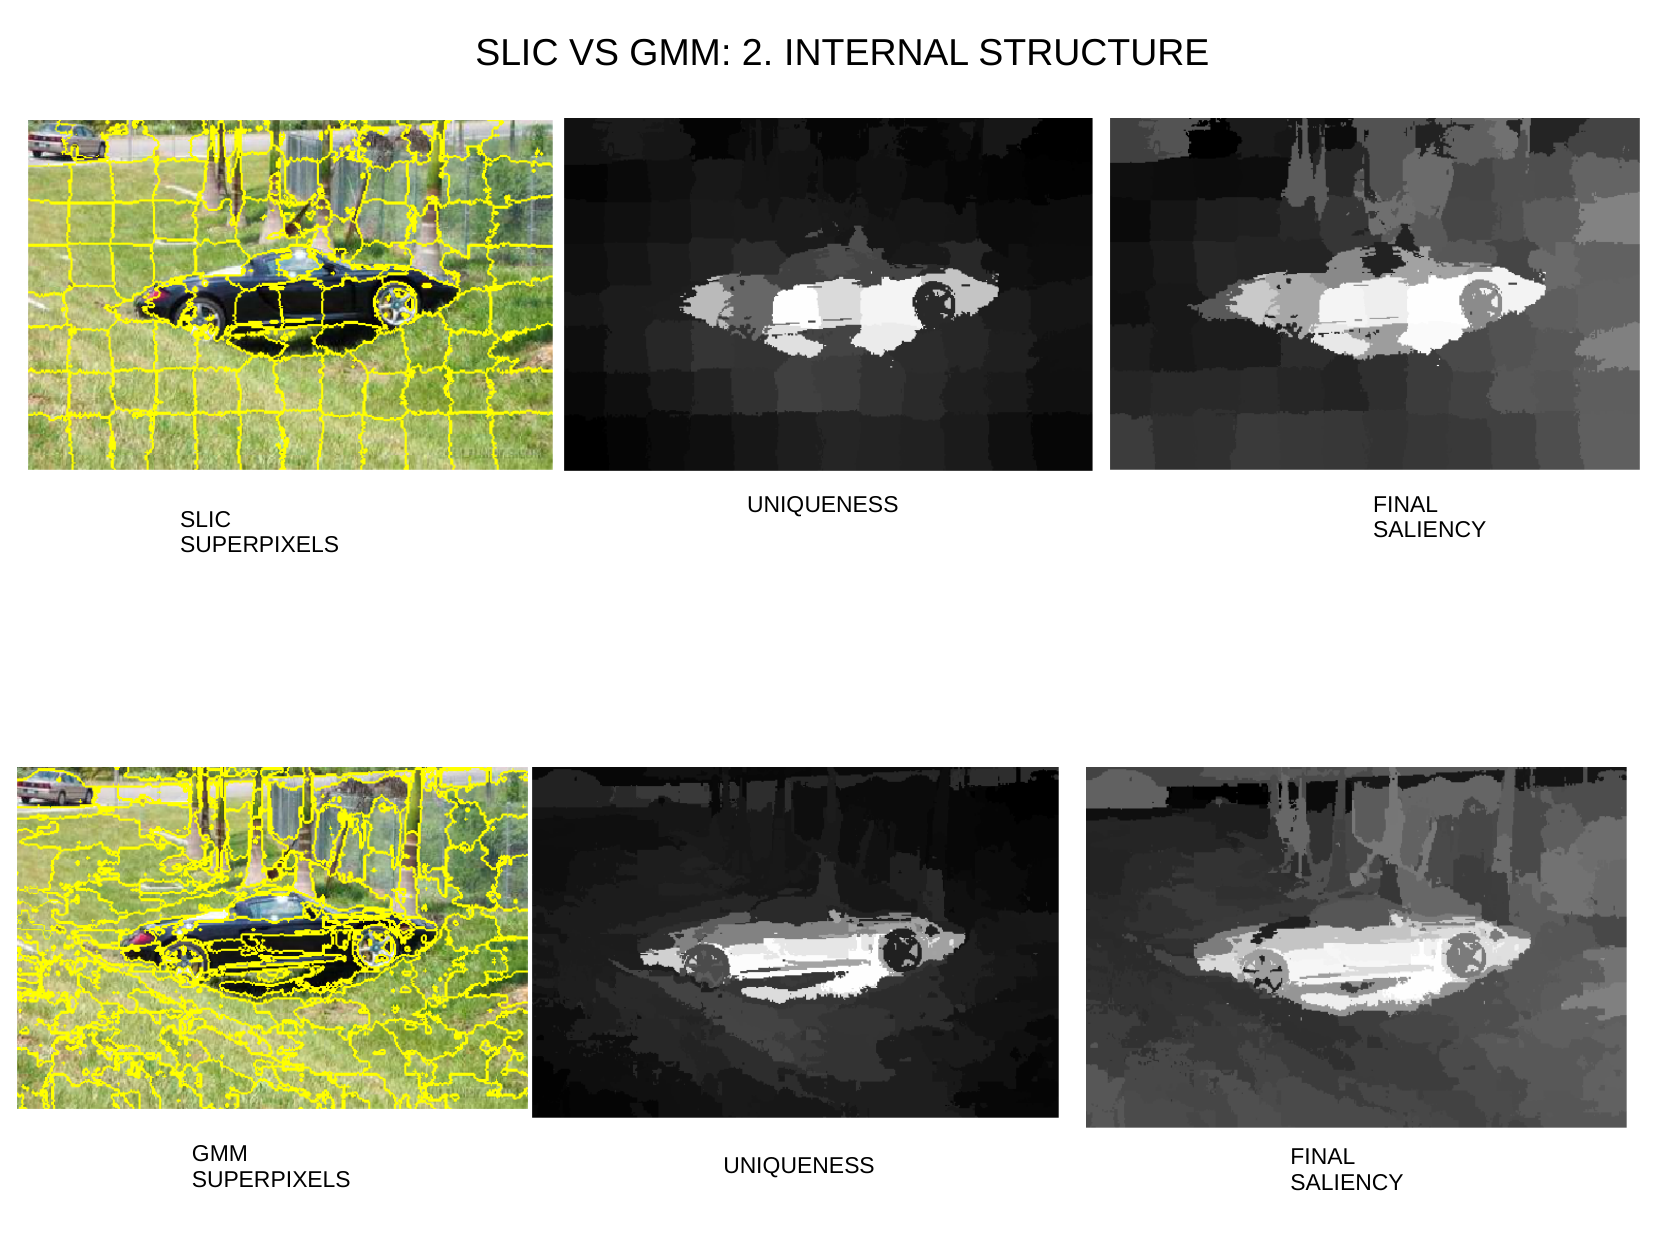

SLIC VS GMM: 2. INTERNAL STRUCTURE
UNIQUENESS
FINAL SALIENCY
SLIC SUPERPIXELS
GMM SUPERPIXELS
FINAL SALIENCY
UNIQUENESS